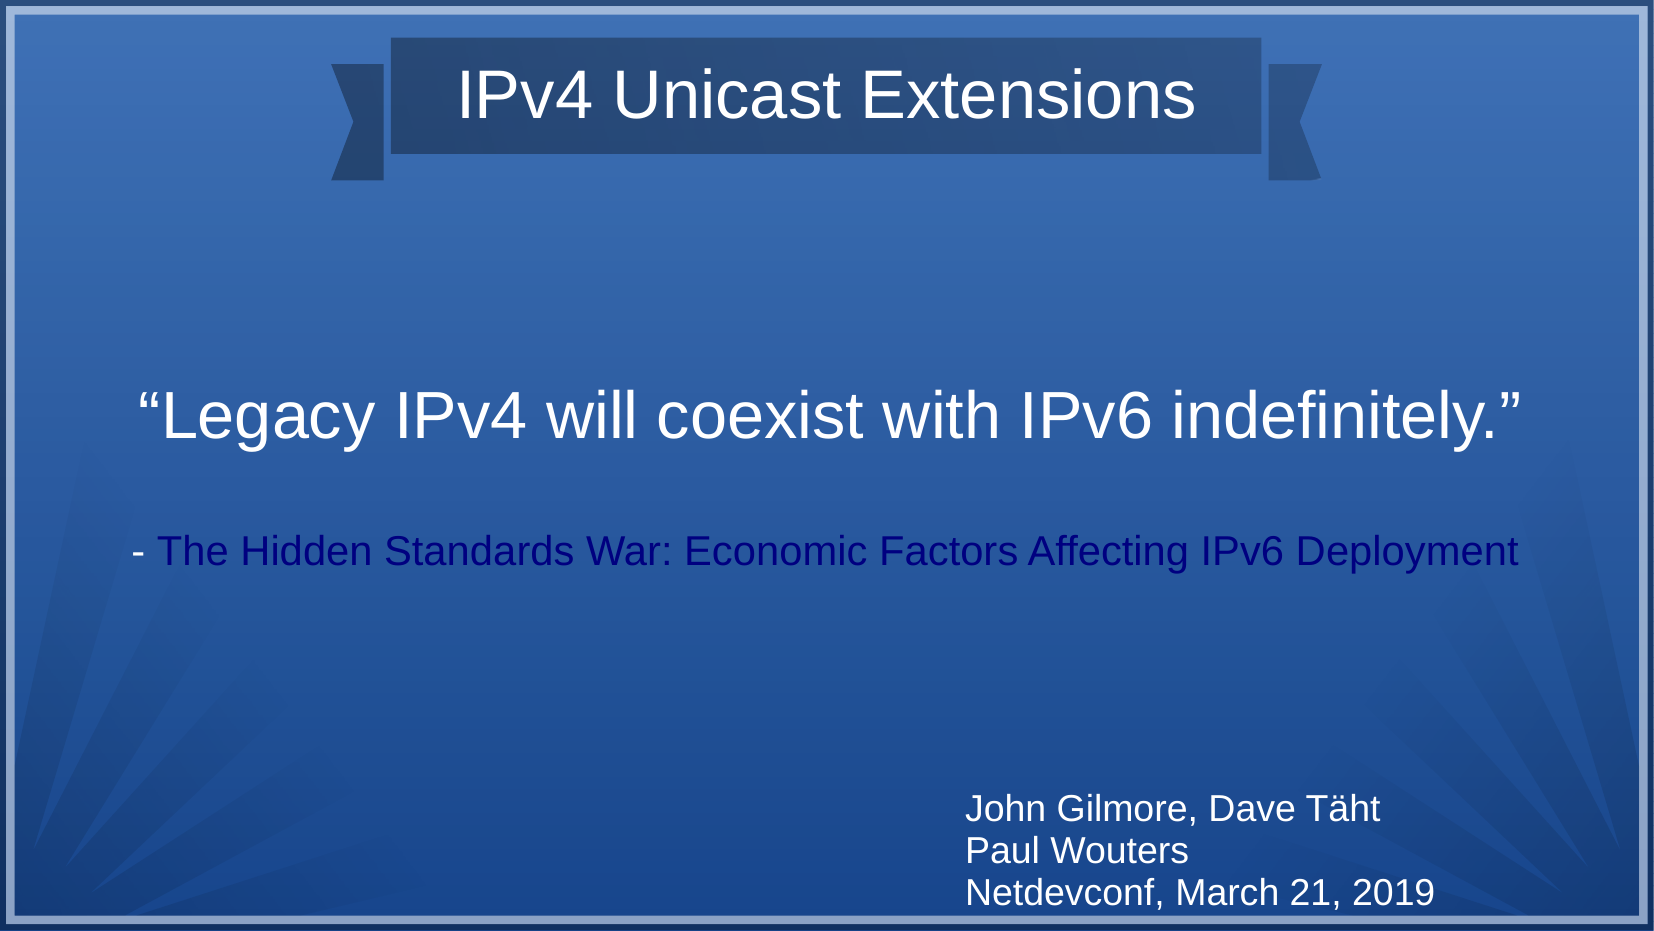

# IPv4 Unicast Extensions
“Legacy IPv4 will coexist with IPv6 indefinitely.”
- The Hidden Standards War: Economic Factors Affecting IPv6 Deployment
John Gilmore, Dave Täht
Paul Wouters
Netdevconf, March 21, 2019